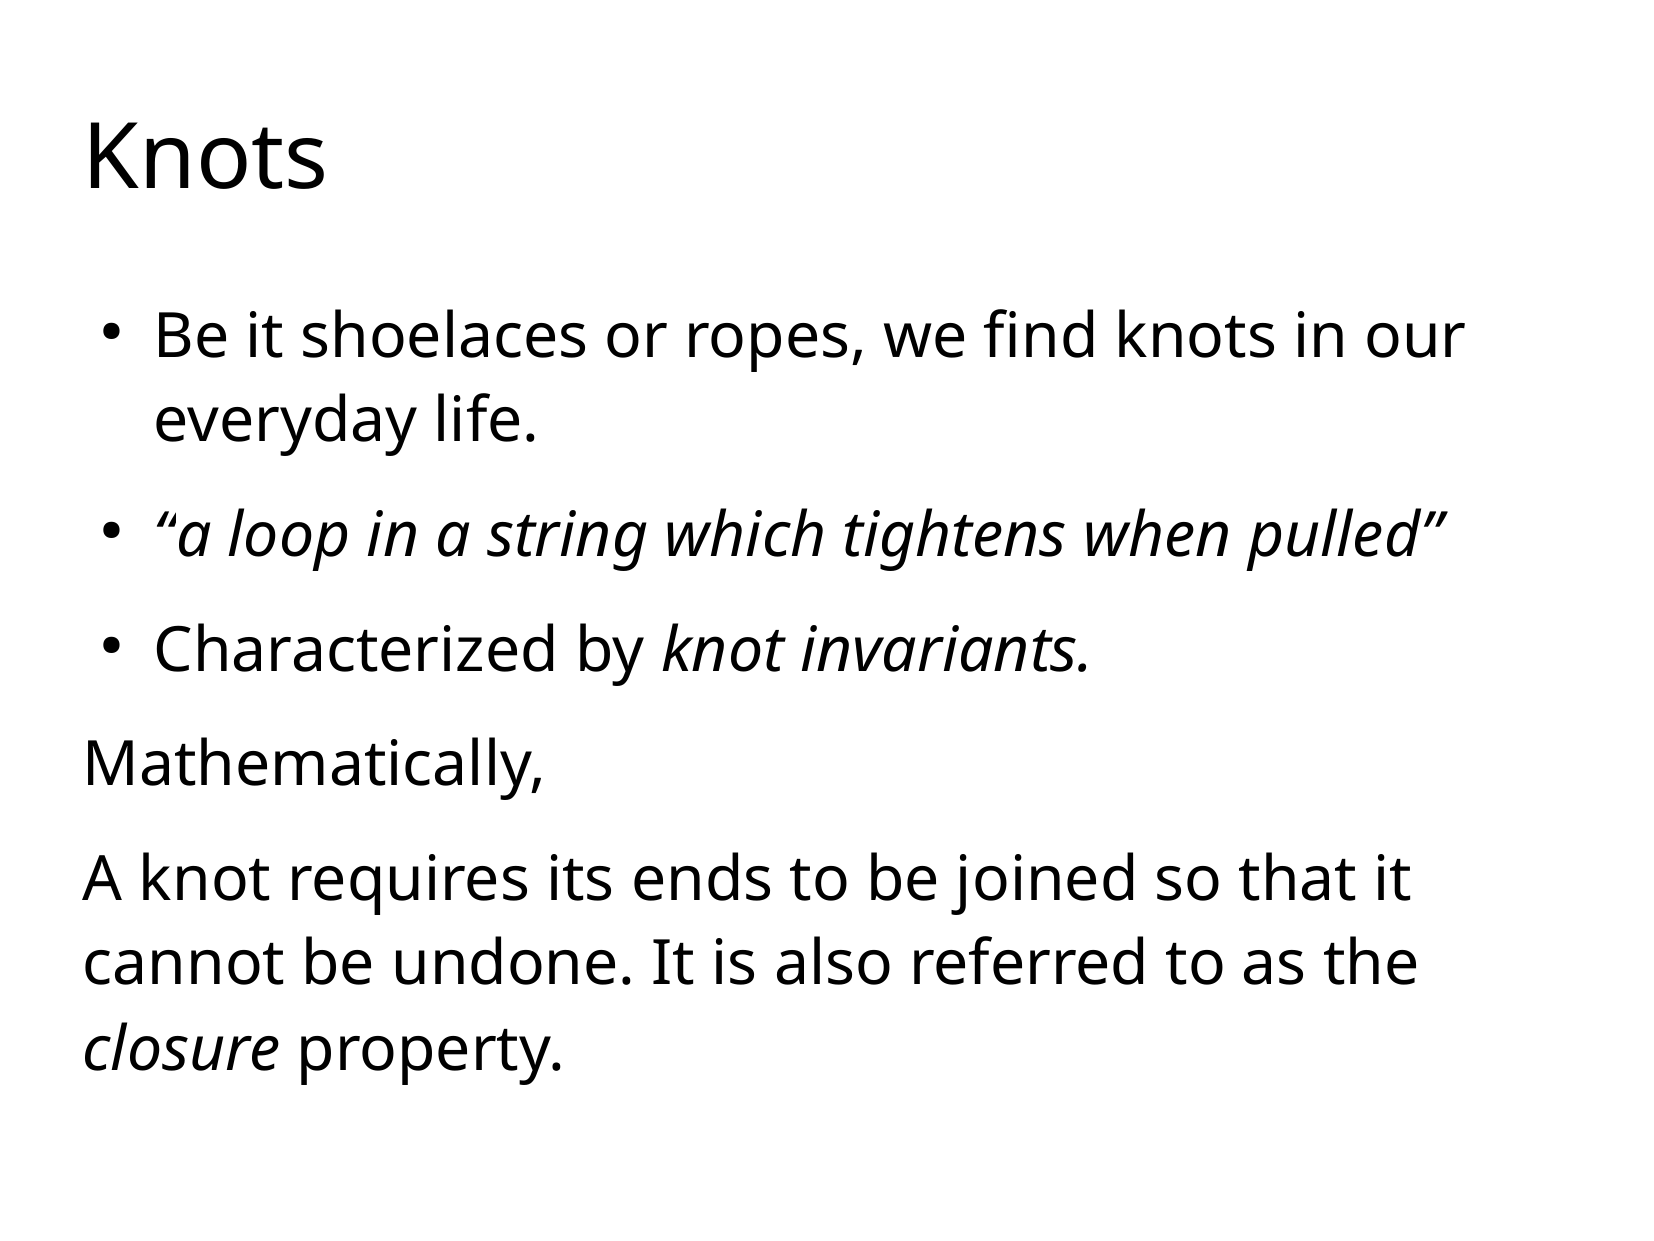

# Knots
Be it shoelaces or ropes, we find knots in our everyday life.
“a loop in a string which tightens when pulled”
Characterized by knot invariants.
Mathematically,
A knot requires its ends to be joined so that it cannot be undone. It is also referred to as the closure property.